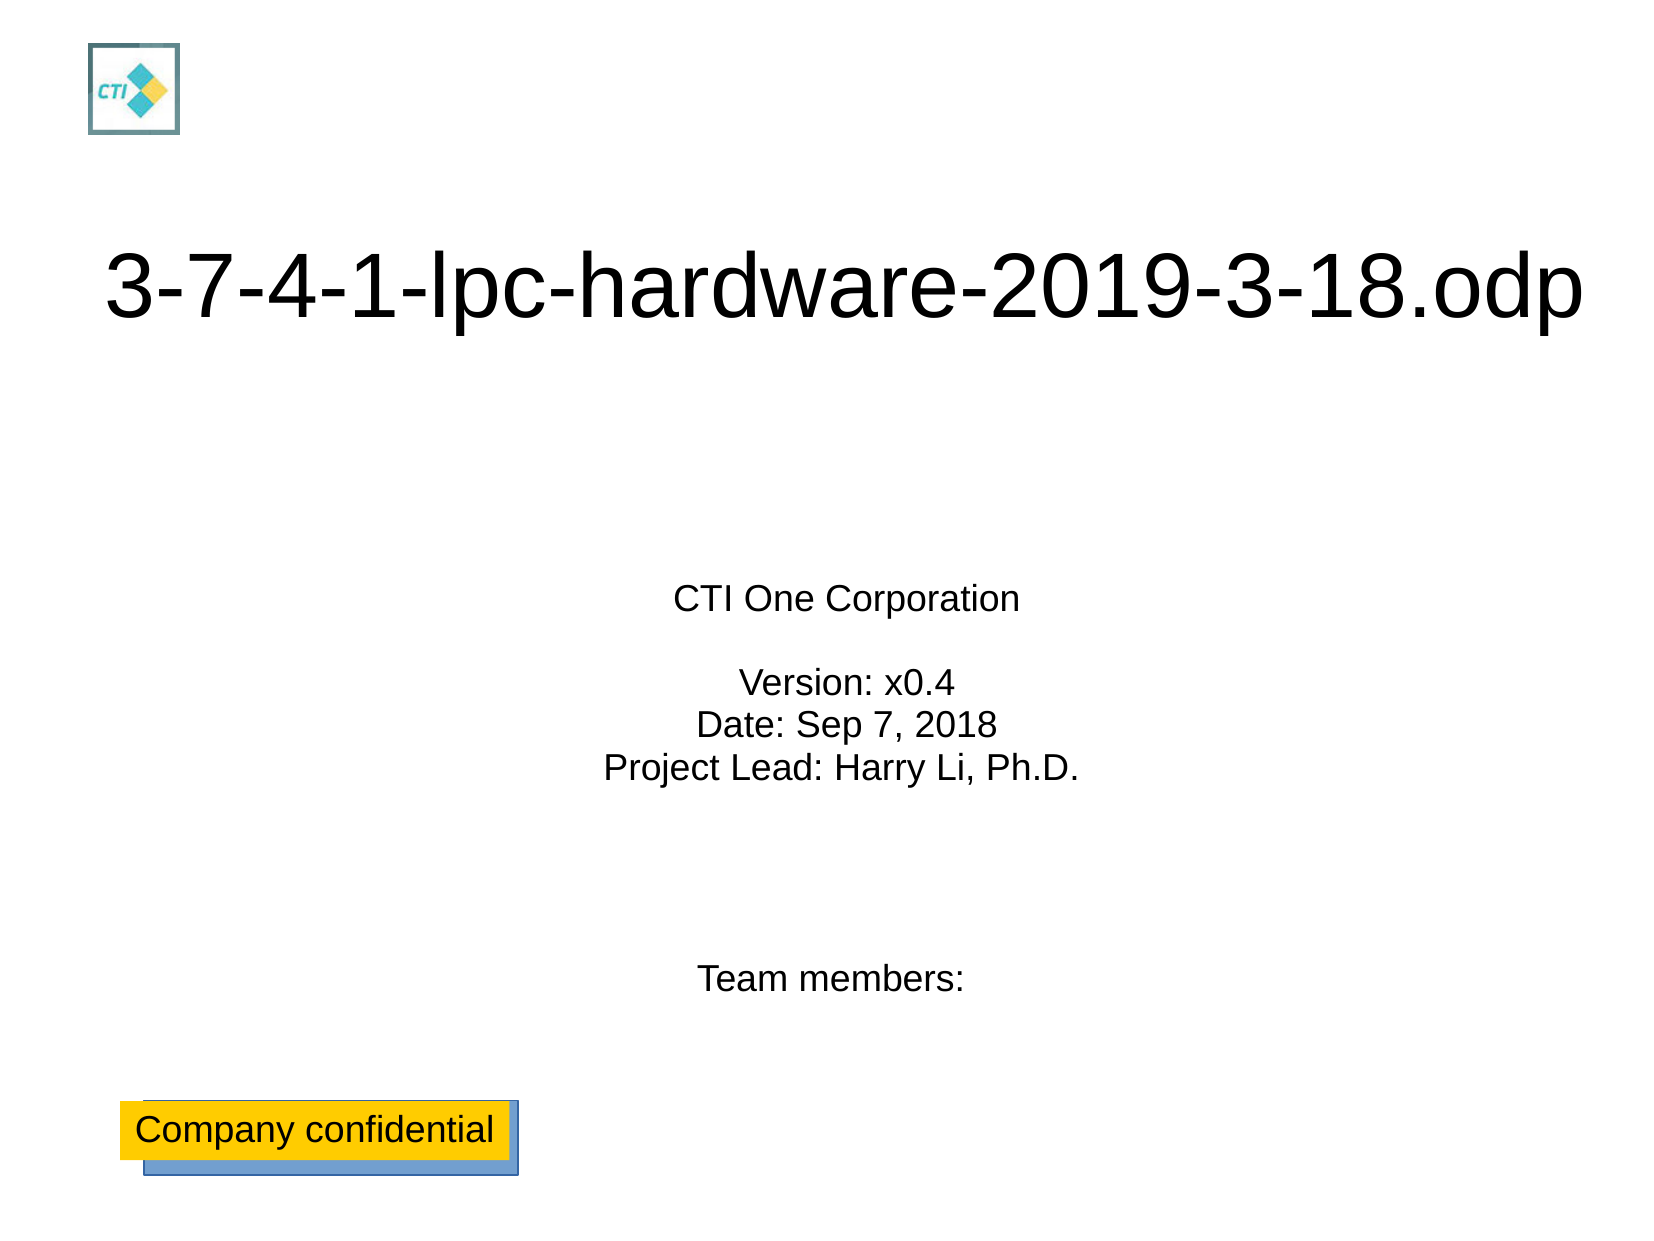

3-7-4-1-lpc-hardware-2019-3-18.odp
CTI One Corporation
Version: x0.4
Date: Sep 7, 2018
Project Lead: Harry Li, Ph.D.
Team members:
Company confidential